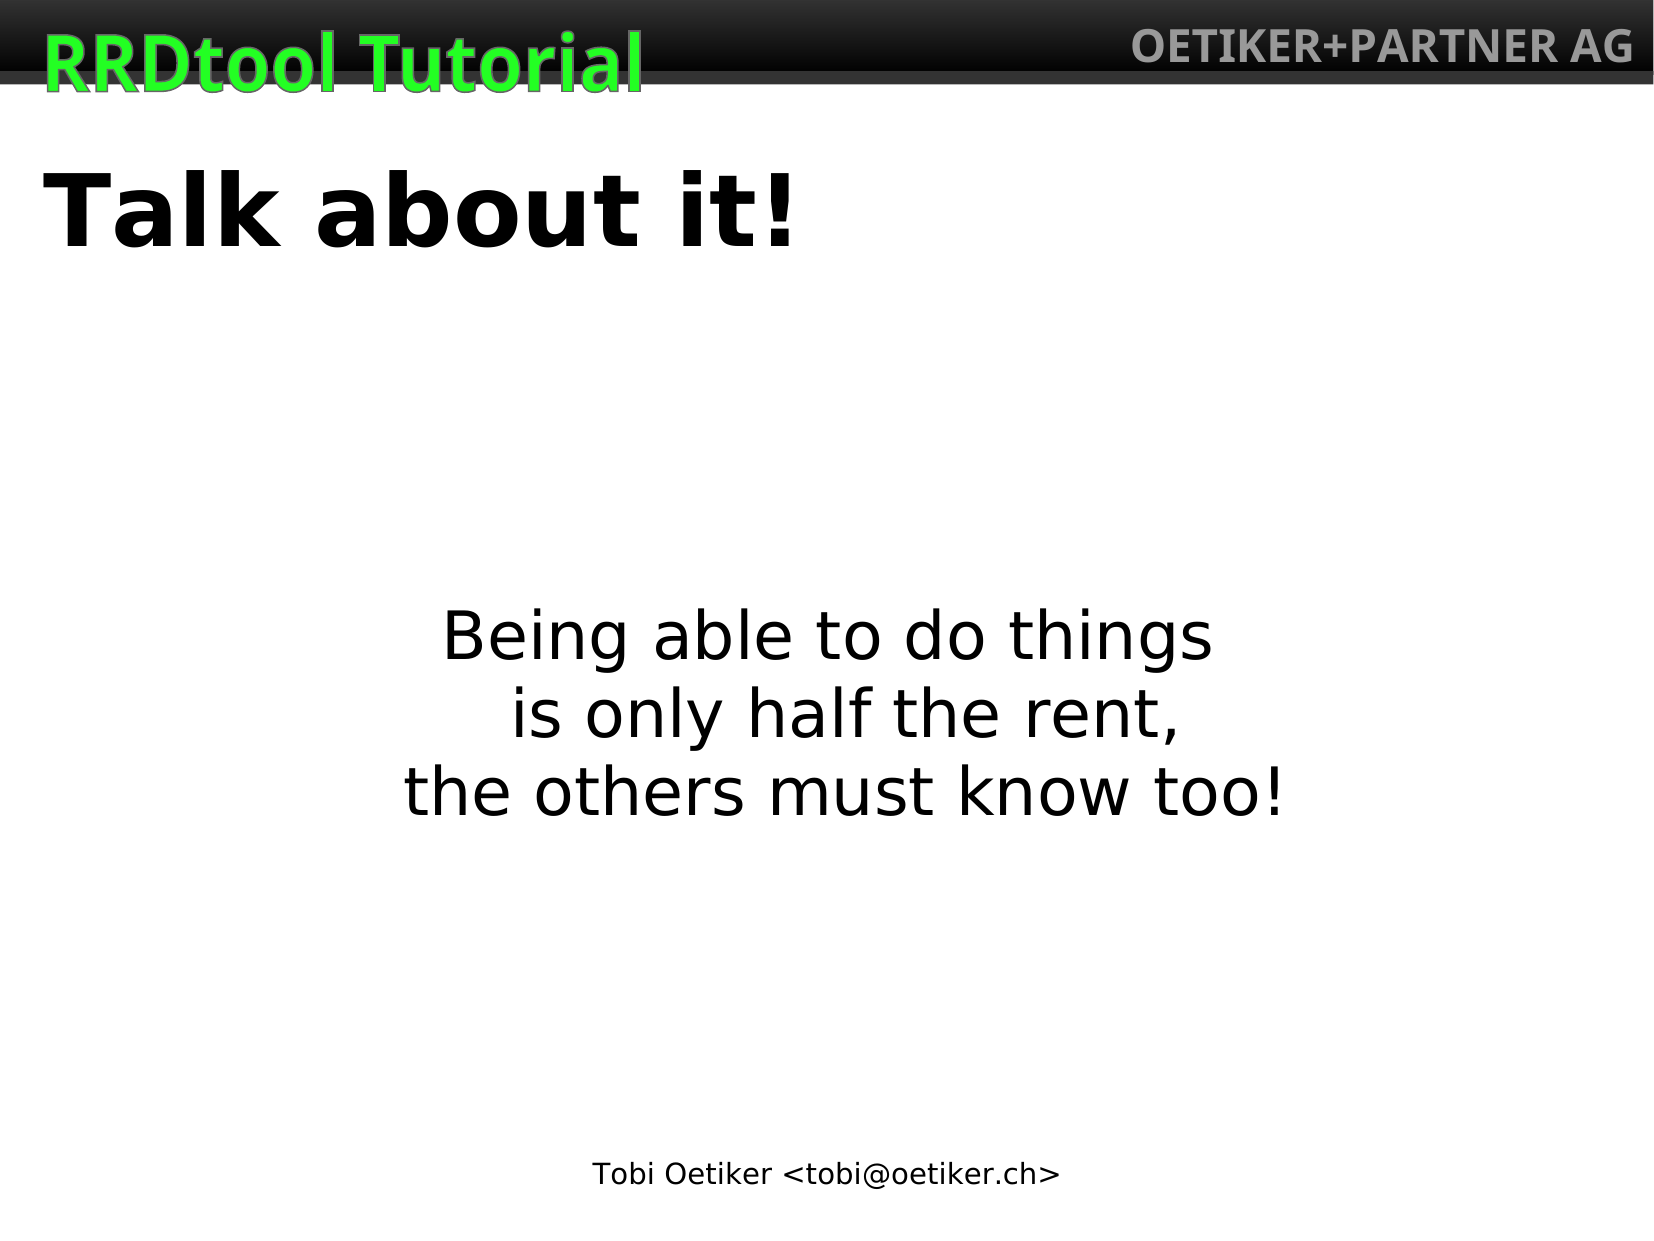

# Talk about it!
Being able to do things
is only half the rent,
the others must know too!